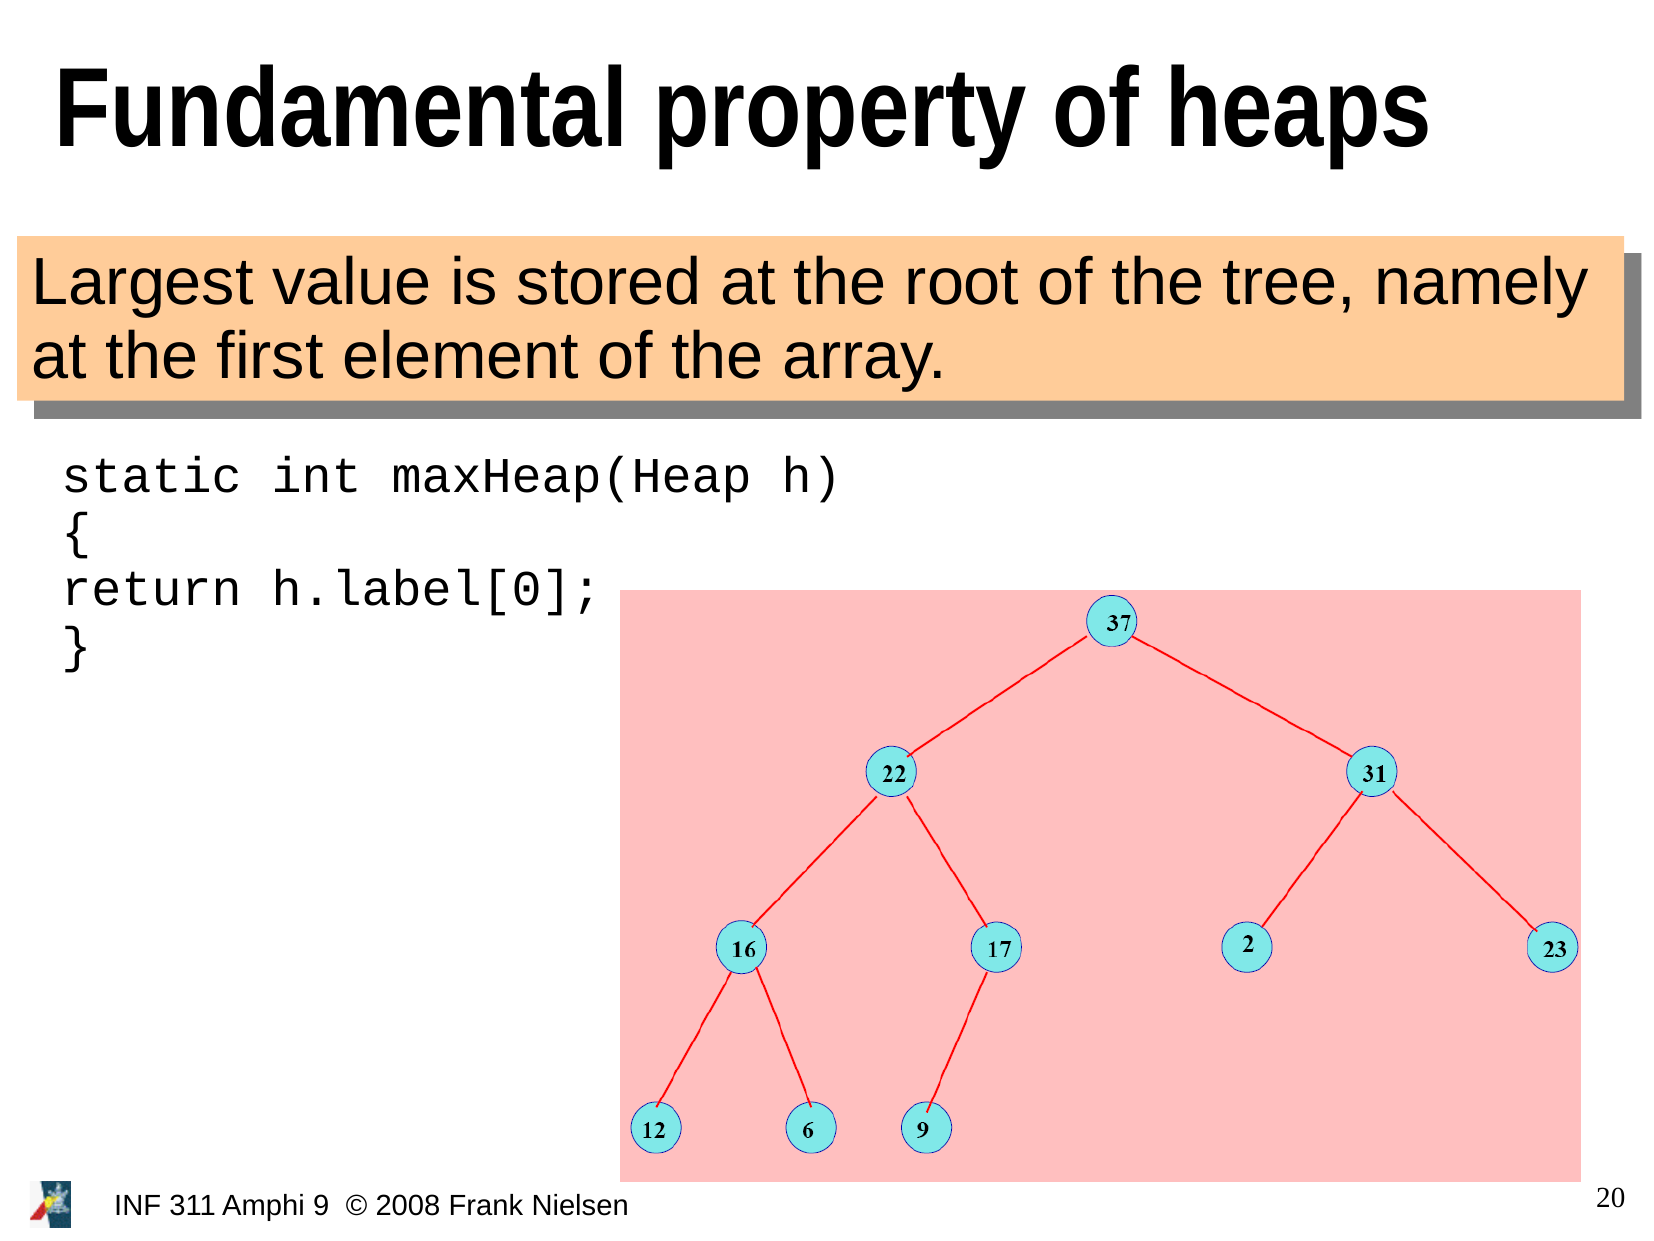

Fundamental property of heaps
Largest value is stored at the root of the tree, namely
at the first element of the array.
static int maxHeap(Heap h)
{
return h.label[0];
}